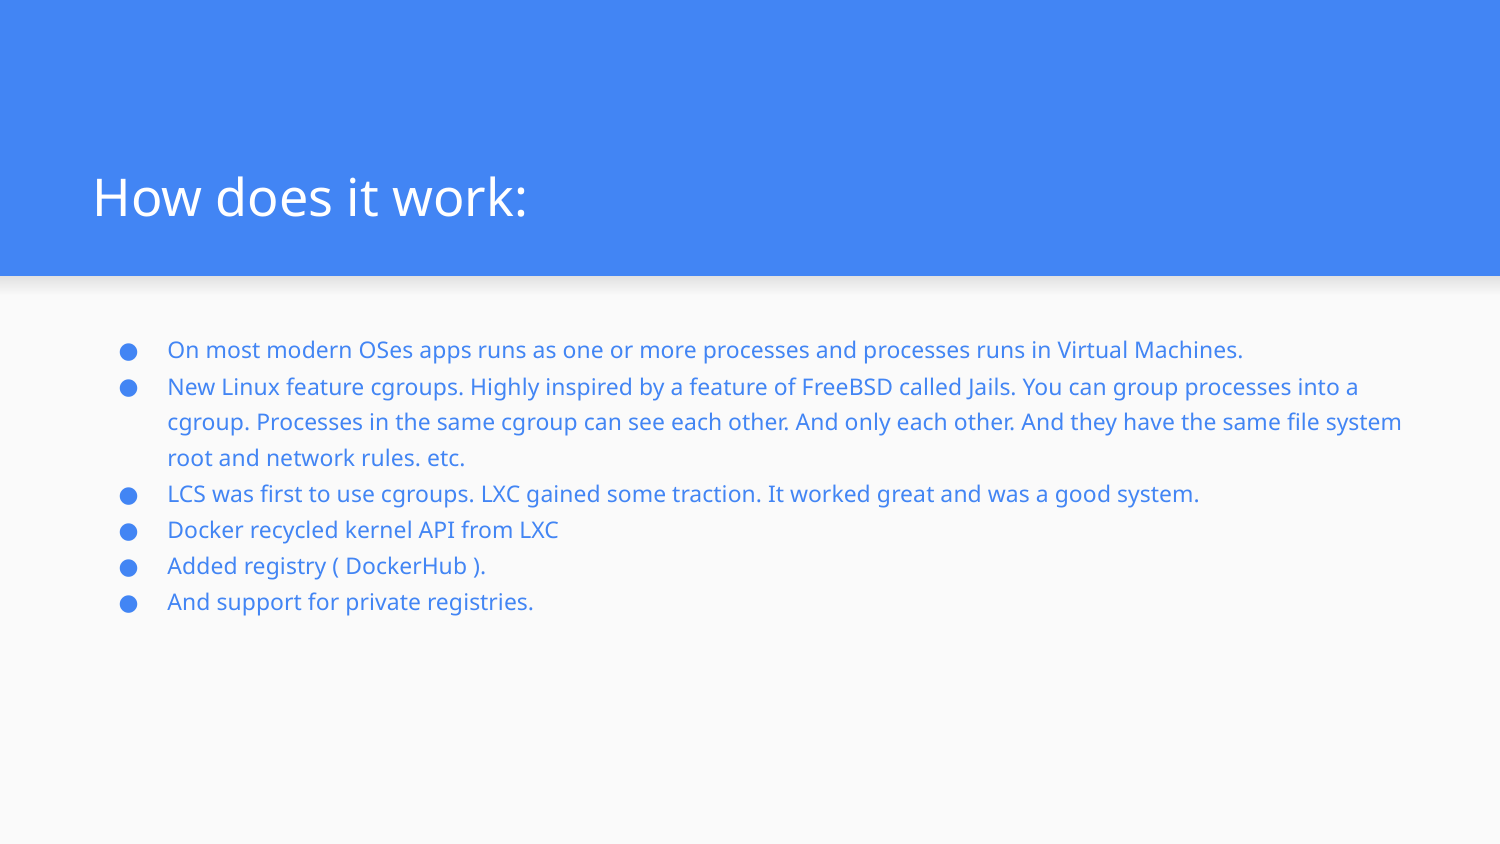

# How does it work:
On most modern OSes apps runs as one or more processes and processes runs in Virtual Machines.
New Linux feature cgroups. Highly inspired by a feature of FreeBSD called Jails. You can group processes into a cgroup. Processes in the same cgroup can see each other. And only each other. And they have the same file system root and network rules. etc.
LCS was first to use cgroups. LXC gained some traction. It worked great and was a good system.
Docker recycled kernel API from LXC
Added registry ( DockerHub ).
And support for private registries.